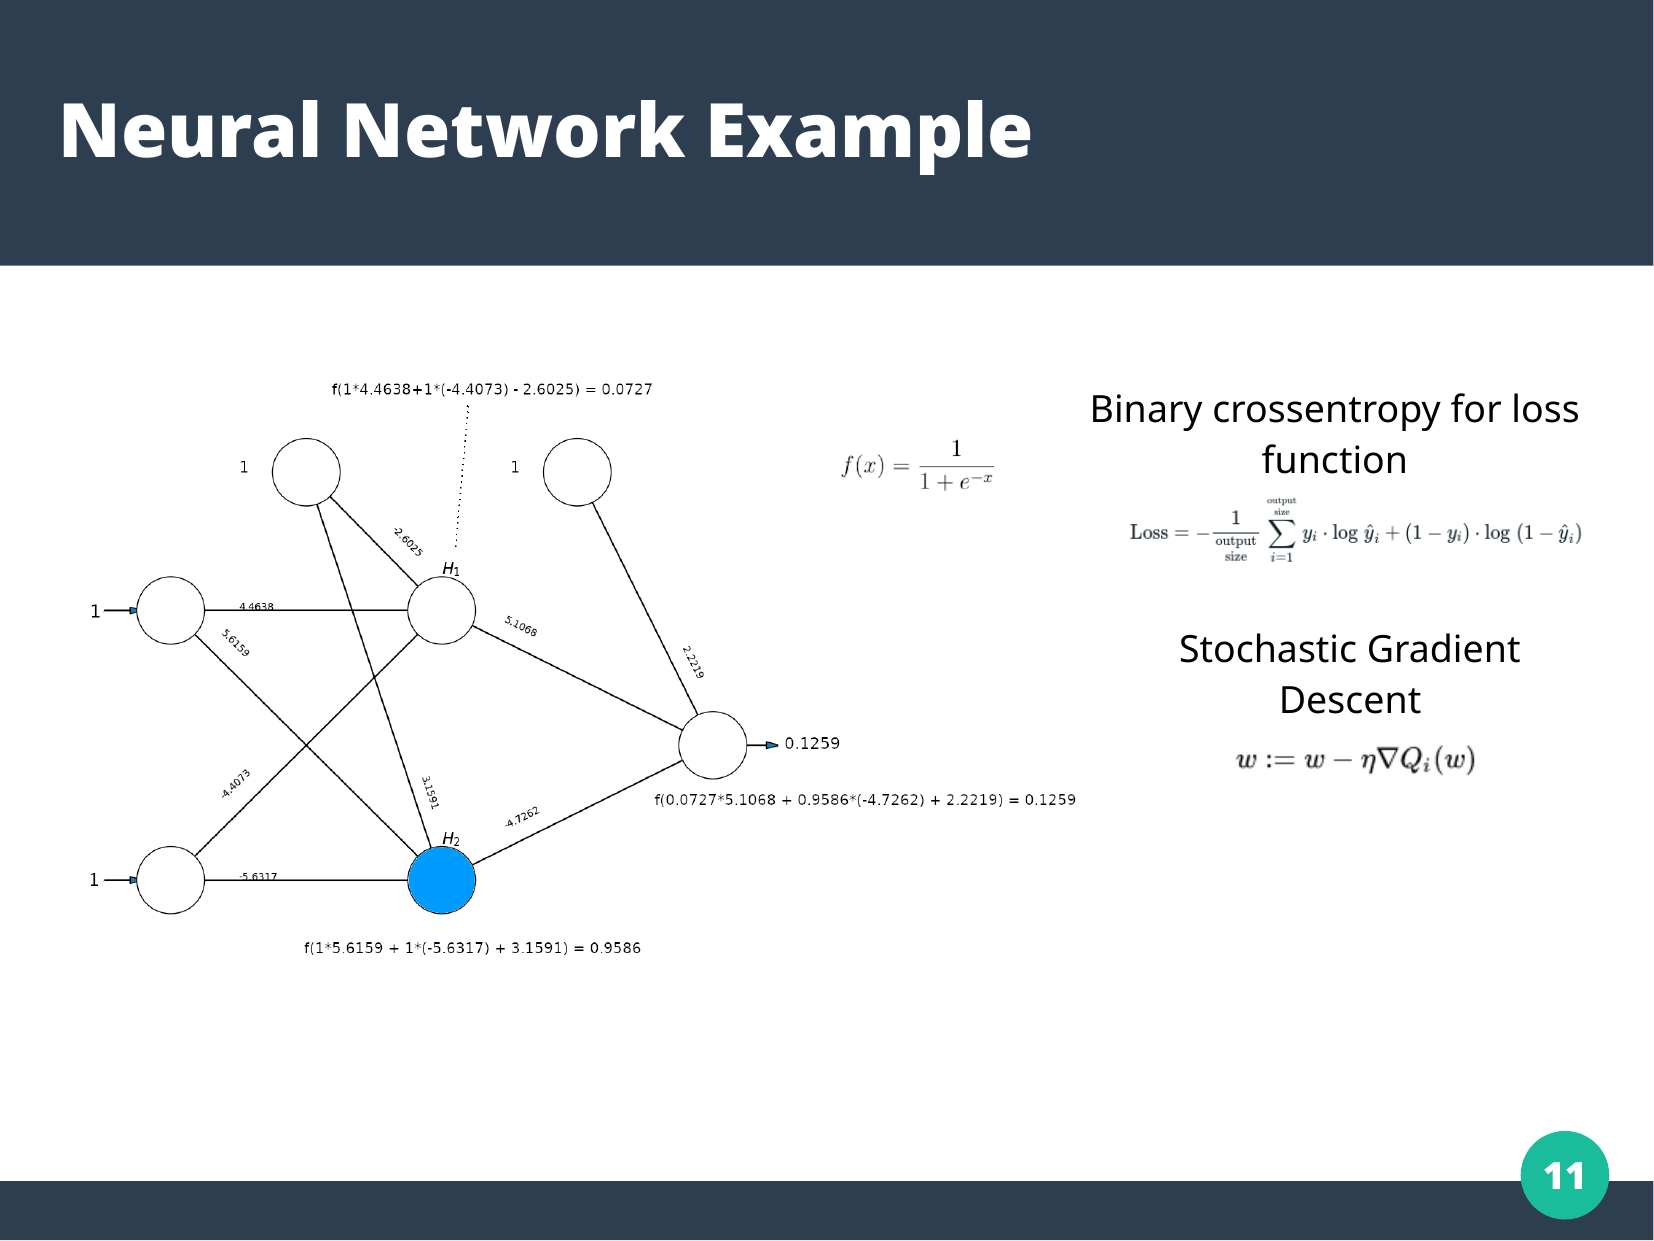

# Neural Network Example
Binary crossentropy for loss function
Stochastic Gradient Descent
11